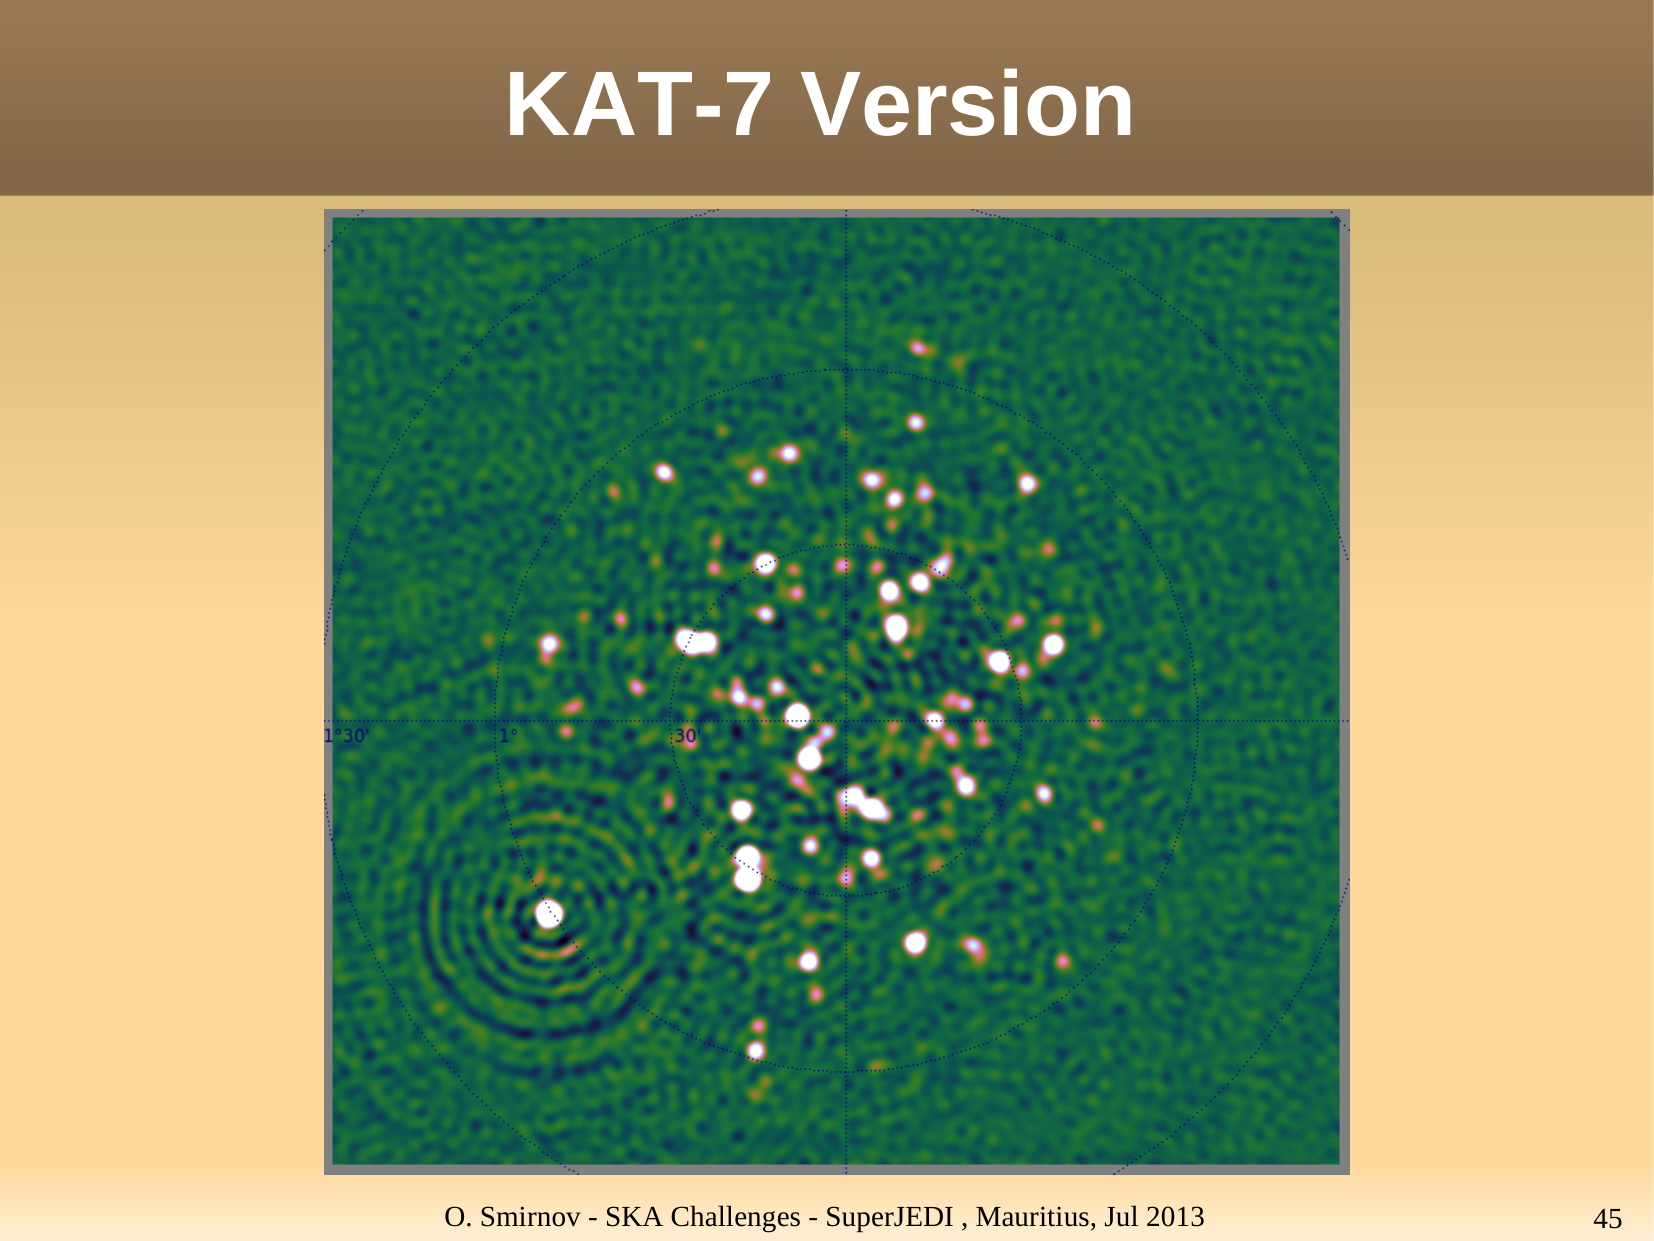

# KAT-7 Version
O. Smirnov - SKA Challenges - SuperJEDI , Mauritius, Jul 2013
45